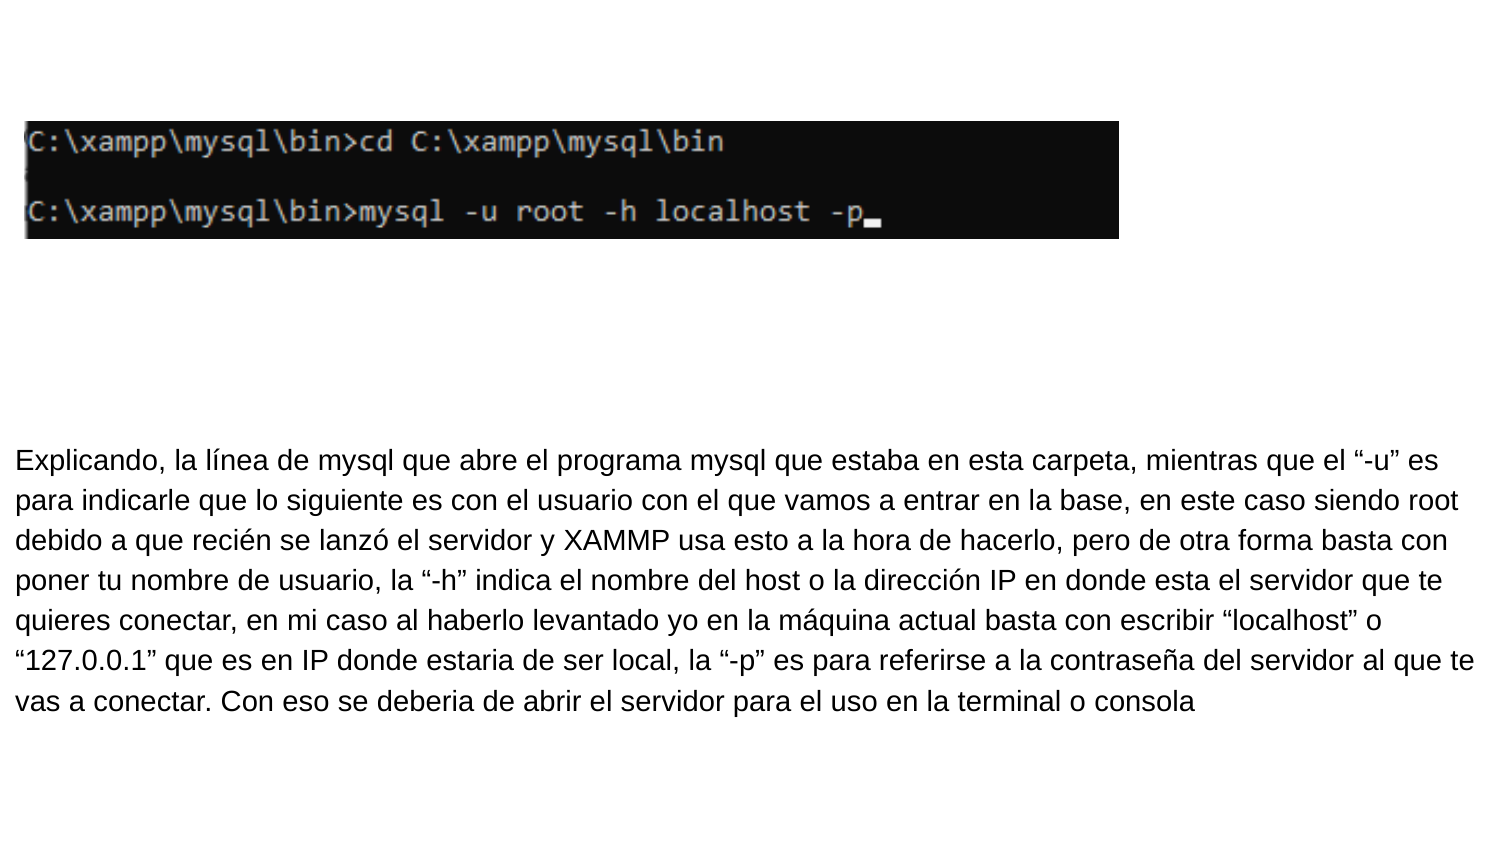

Explicando, la línea de mysql que abre el programa mysql que estaba en esta carpeta, mientras que el “-u” es para indicarle que lo siguiente es con el usuario con el que vamos a entrar en la base, en este caso siendo root debido a que recién se lanzó el servidor y XAMMP usa esto a la hora de hacerlo, pero de otra forma basta con poner tu nombre de usuario, la “-h” indica el nombre del host o la dirección IP en donde esta el servidor que te quieres conectar, en mi caso al haberlo levantado yo en la máquina actual basta con escribir “localhost” o “127.0.0.1” que es en IP donde estaria de ser local, la “-p” es para referirse a la contraseña del servidor al que te vas a conectar. Con eso se deberia de abrir el servidor para el uso en la terminal o consola